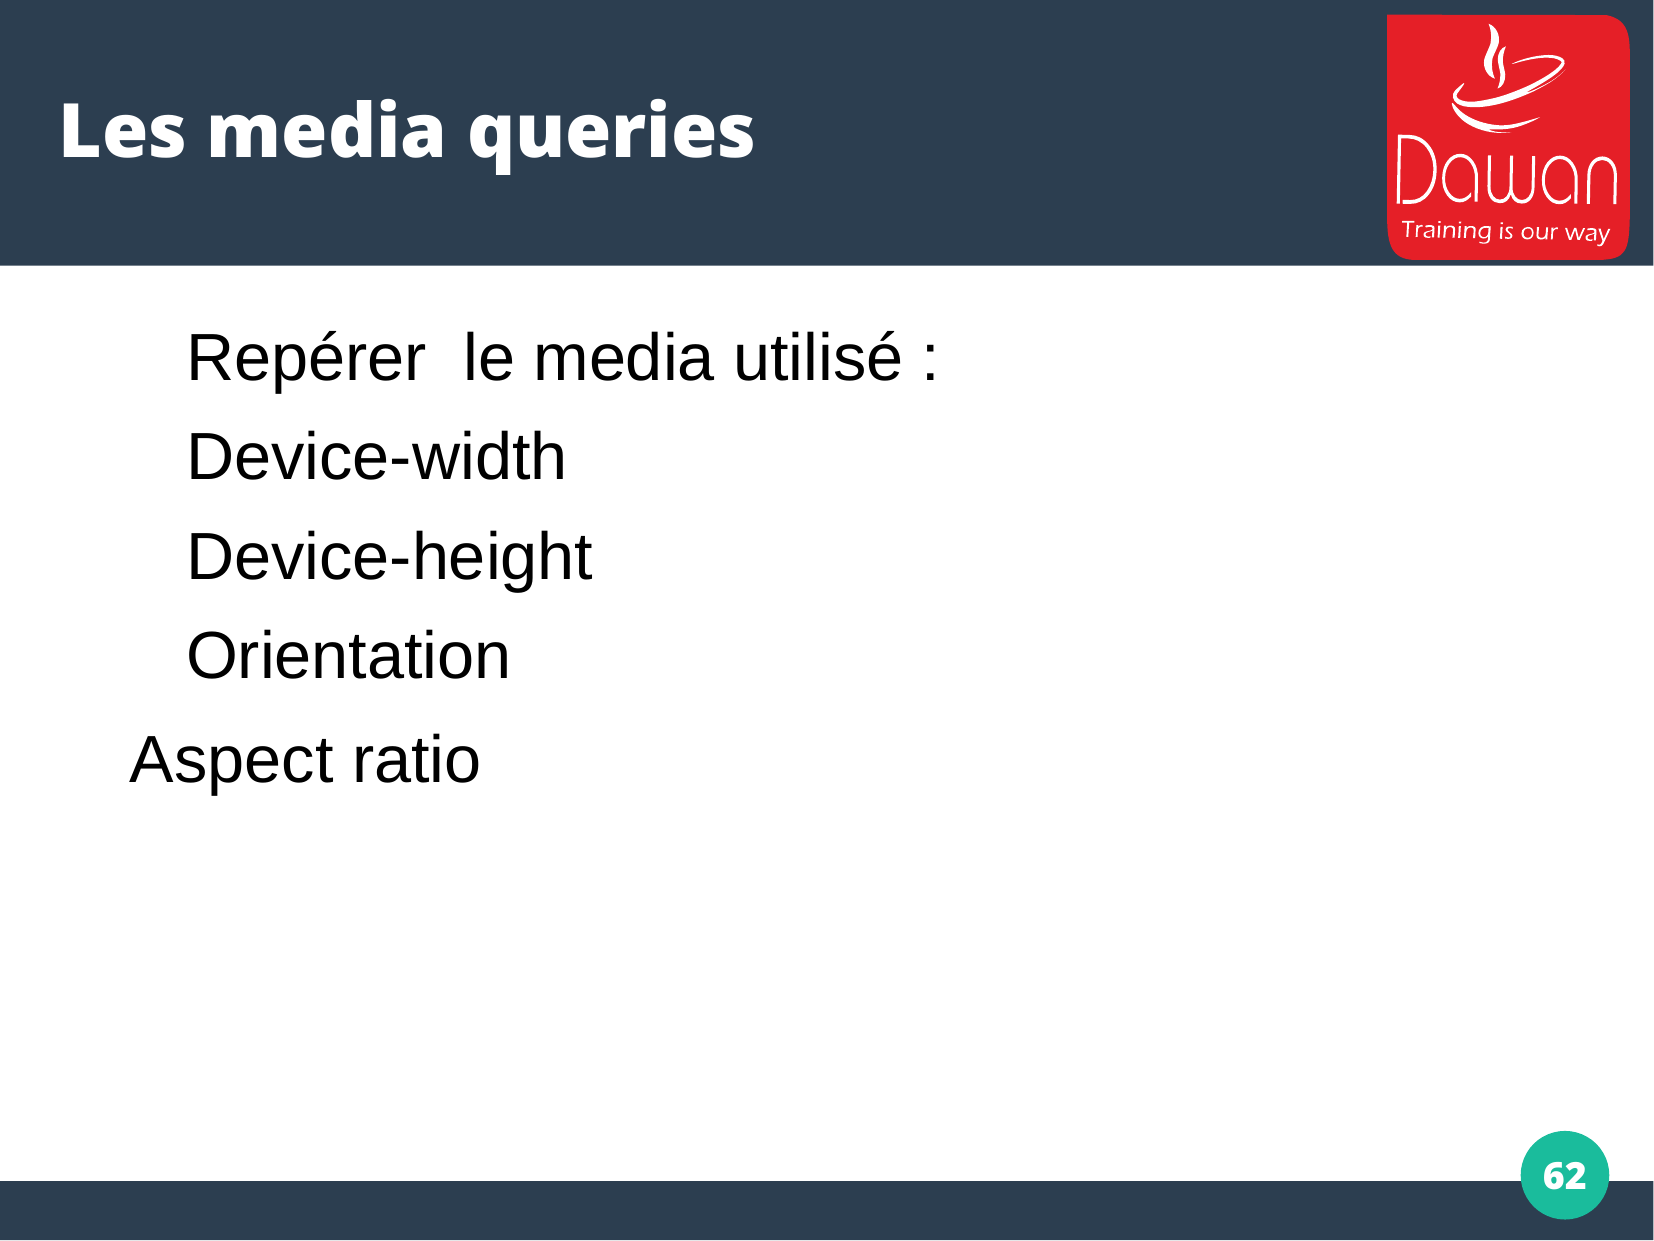

# Les media queries
Repérer le media utilisé :
Device-width
Device-height
Orientation
Aspect ratio
62